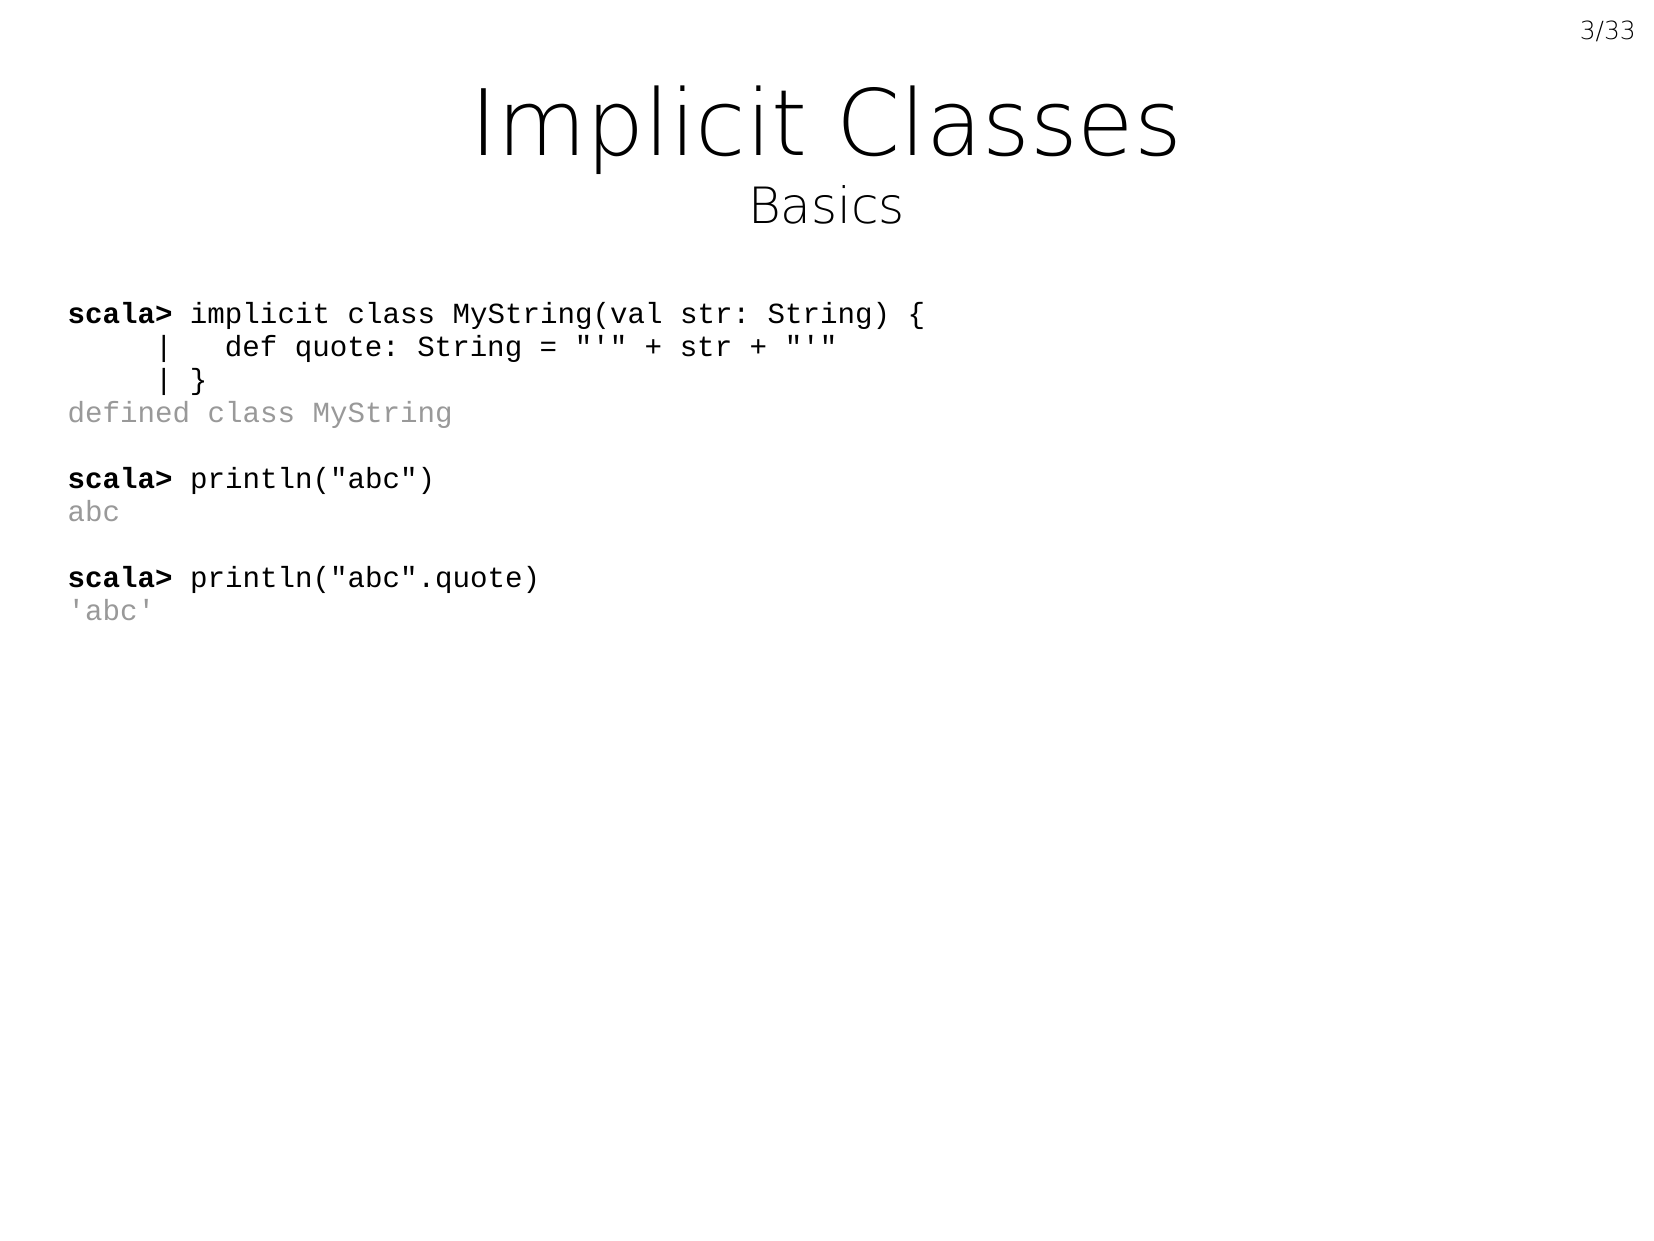

# Implicit Classes Basics
scala> implicit class MyString(val str: String) {
 | def quote: String = "'" + str + "'"
 | }
defined class MyString
scala> println("abc")
abc
scala> println("abc".quote)
'abc'